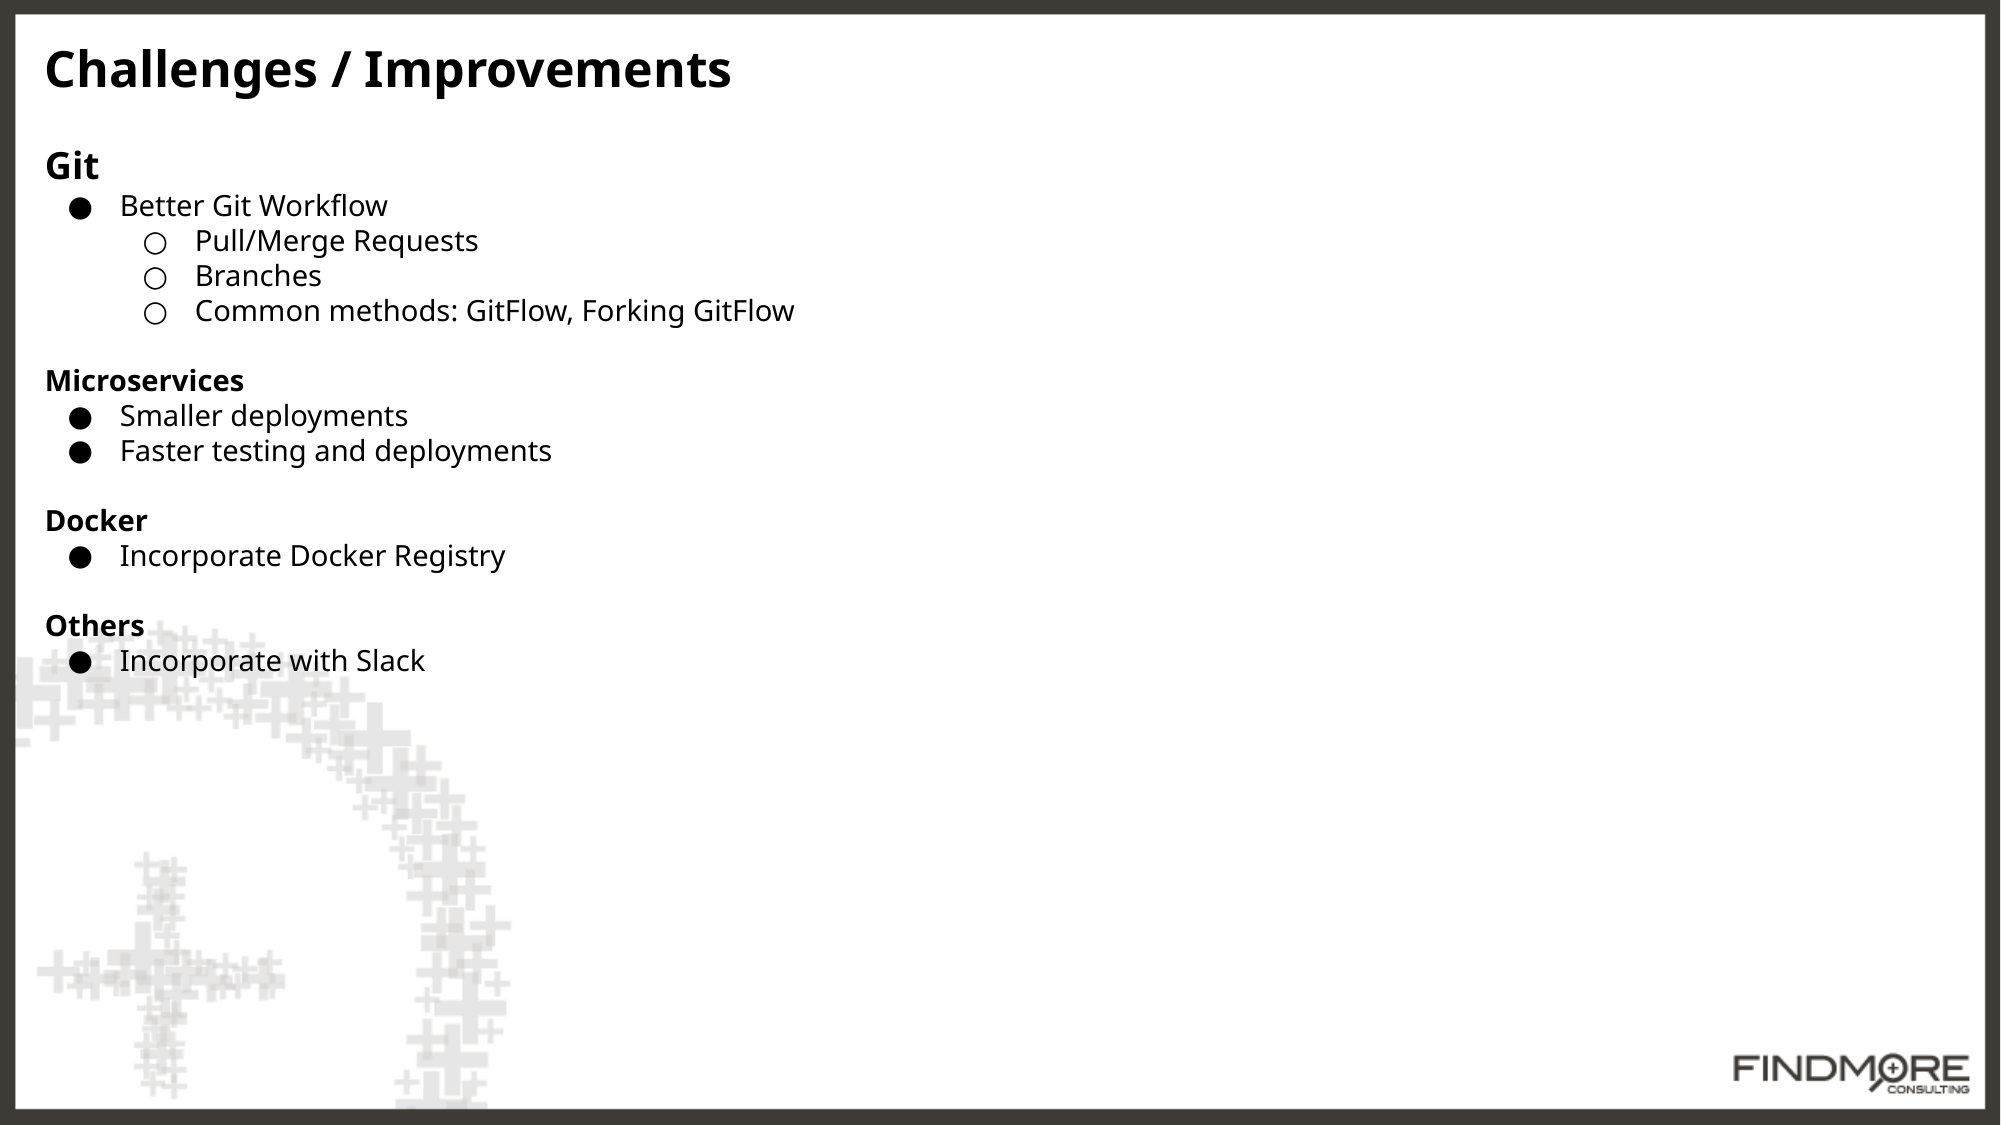

Challenges / Improvements
Git
Better Git Workflow
Pull/Merge Requests
Branches
Common methods: GitFlow, Forking GitFlow
Microservices
Smaller deployments
Faster testing and deployments
Docker
Incorporate Docker Registry
Others
Incorporate with Slack